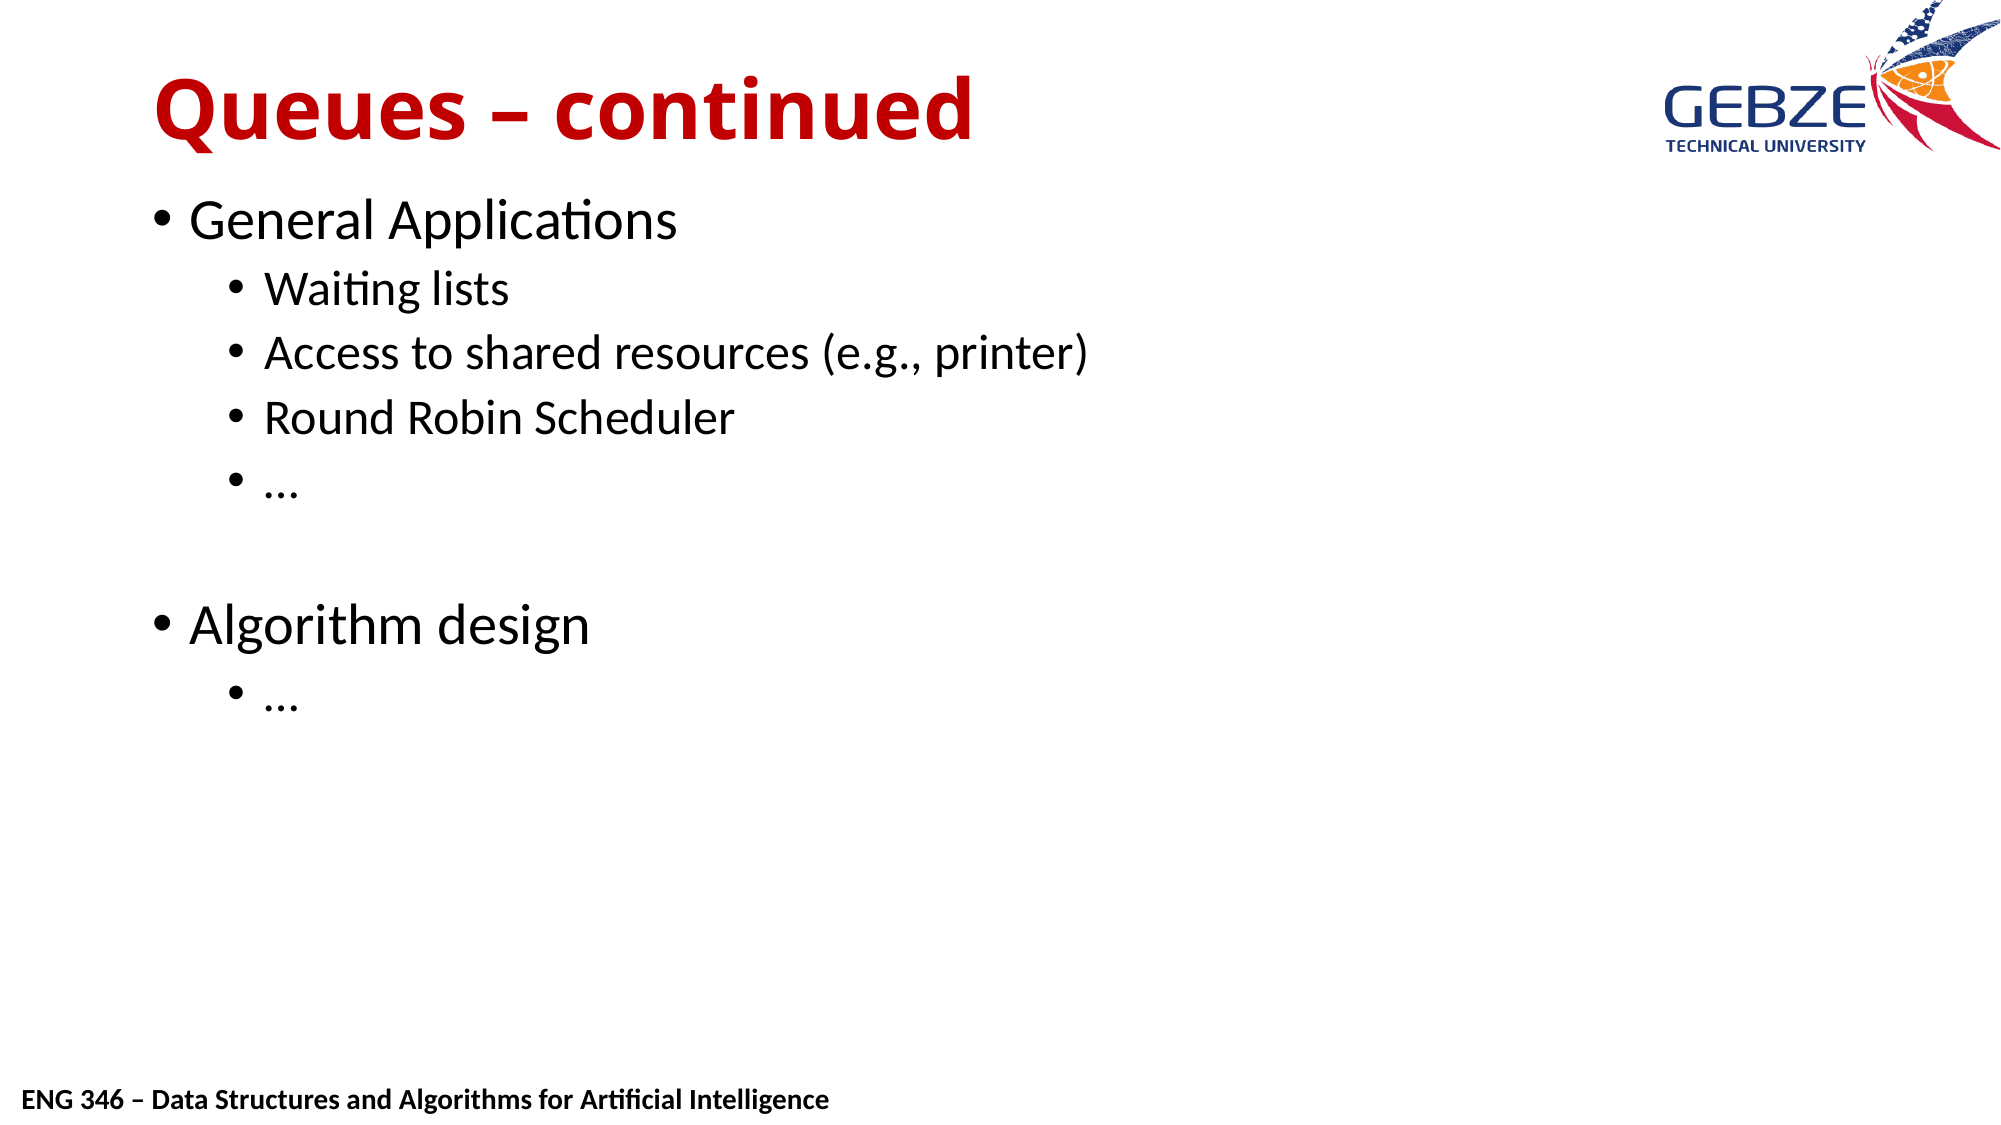

# Queues – continued
General Applications
Waiting lists
Access to shared resources (e.g., printer)
Round Robin Scheduler
…
Algorithm design
…